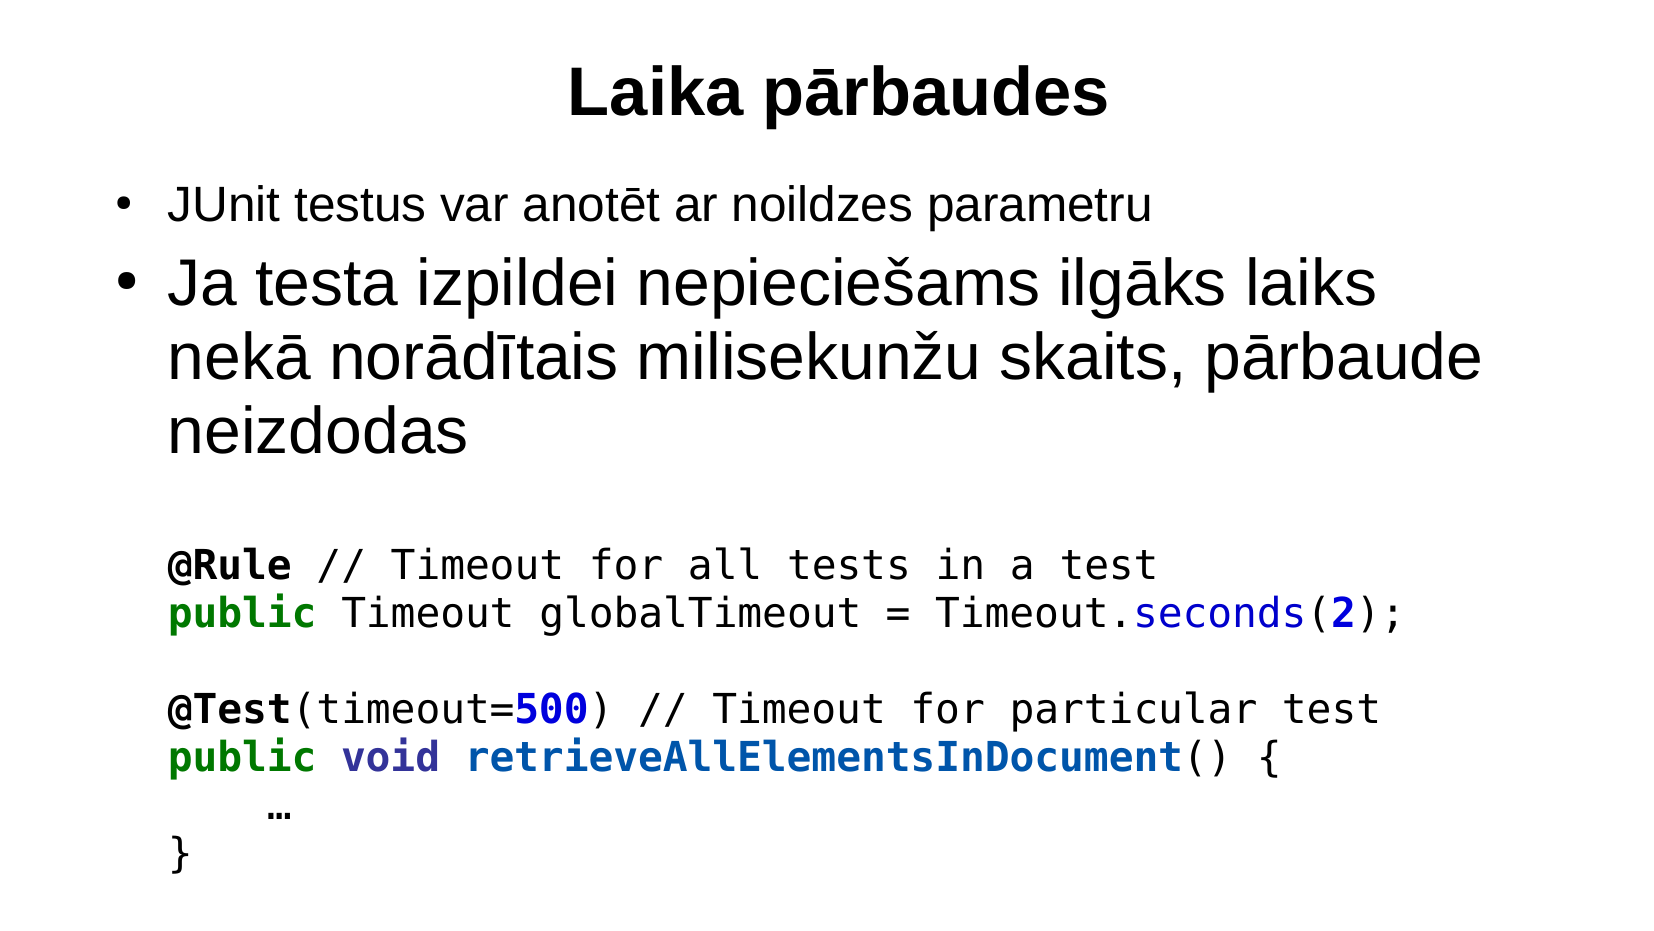

# Laika pārbaudes
JUnit testus var anotēt ar noildzes parametru
Ja testa izpildei nepieciešams ilgāks laiks nekā norādītais milisekunžu skaits, pārbaude neizdodas
@Rule // Timeout for all tests in a test
public Timeout globalTimeout = Timeout.seconds(2);
@Test(timeout=500) // Timeout for particular test
public void retrieveAllElementsInDocument() {
 …
}